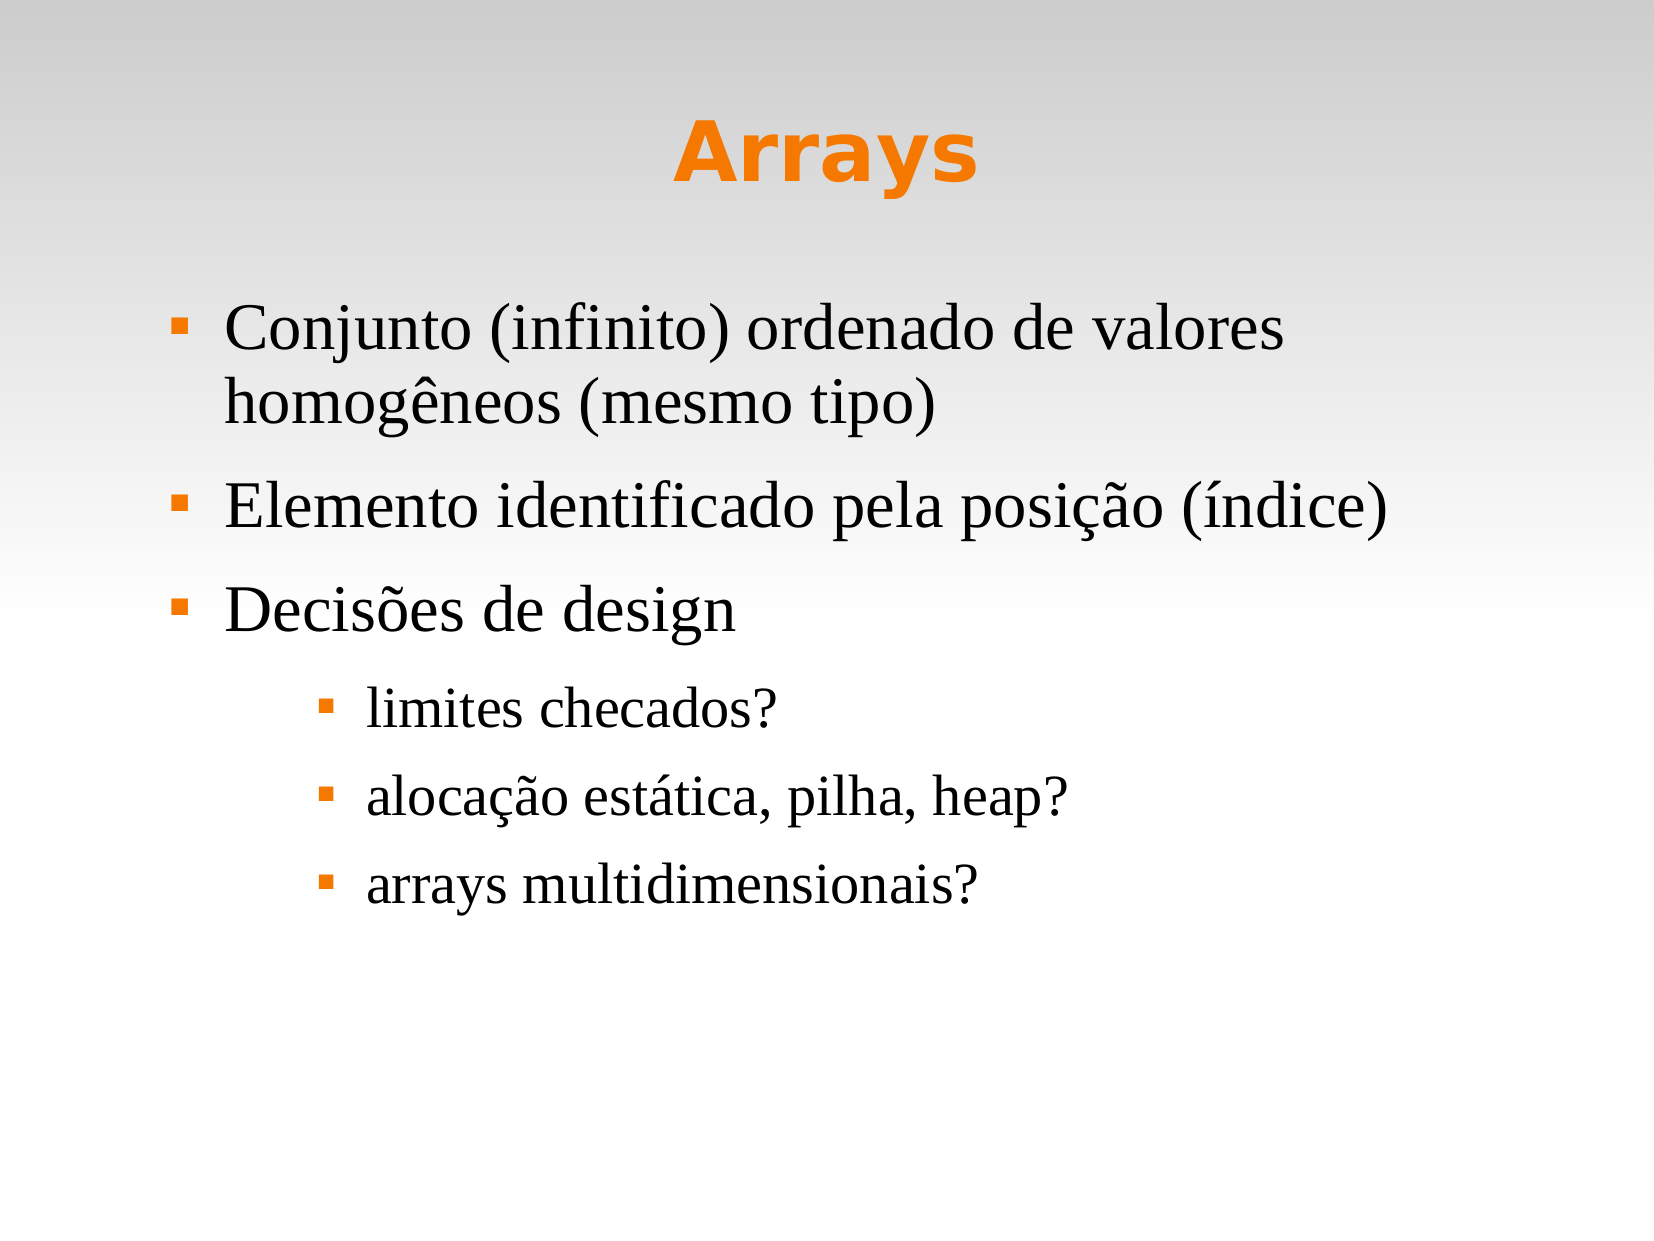

# Arrays
Conjunto (infinito) ordenado de valores homogêneos (mesmo tipo)
Elemento identificado pela posição (índice)
Decisões de design
limites checados?
alocação estática, pilha, heap?
arrays multidimensionais?